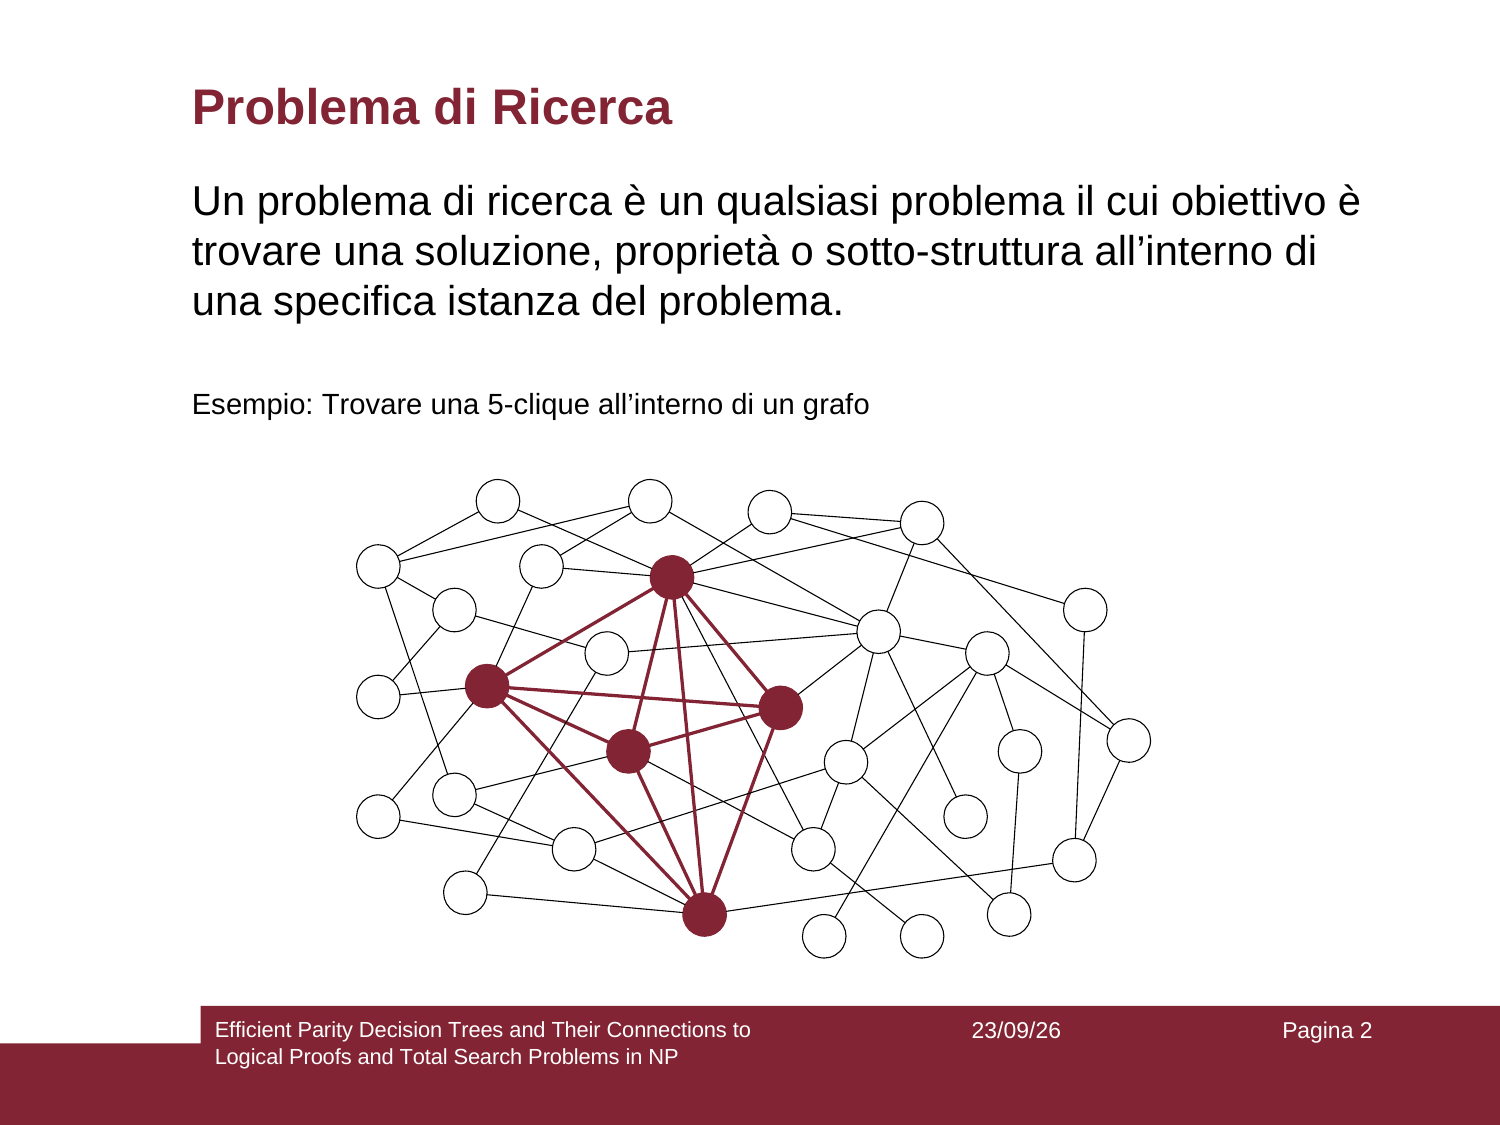

Problema di Ricerca
Un problema di ricerca è un qualsiasi problema il cui obiettivo è trovare una soluzione, proprietà o sotto-struttura all’interno di una specifica istanza del problema.
Esempio: Trovare una 5-clique all’interno di un grafo
Efficient Parity Decision Trees and Their Connections to Logical Proofs and Total Search Problems in NP
Pagina